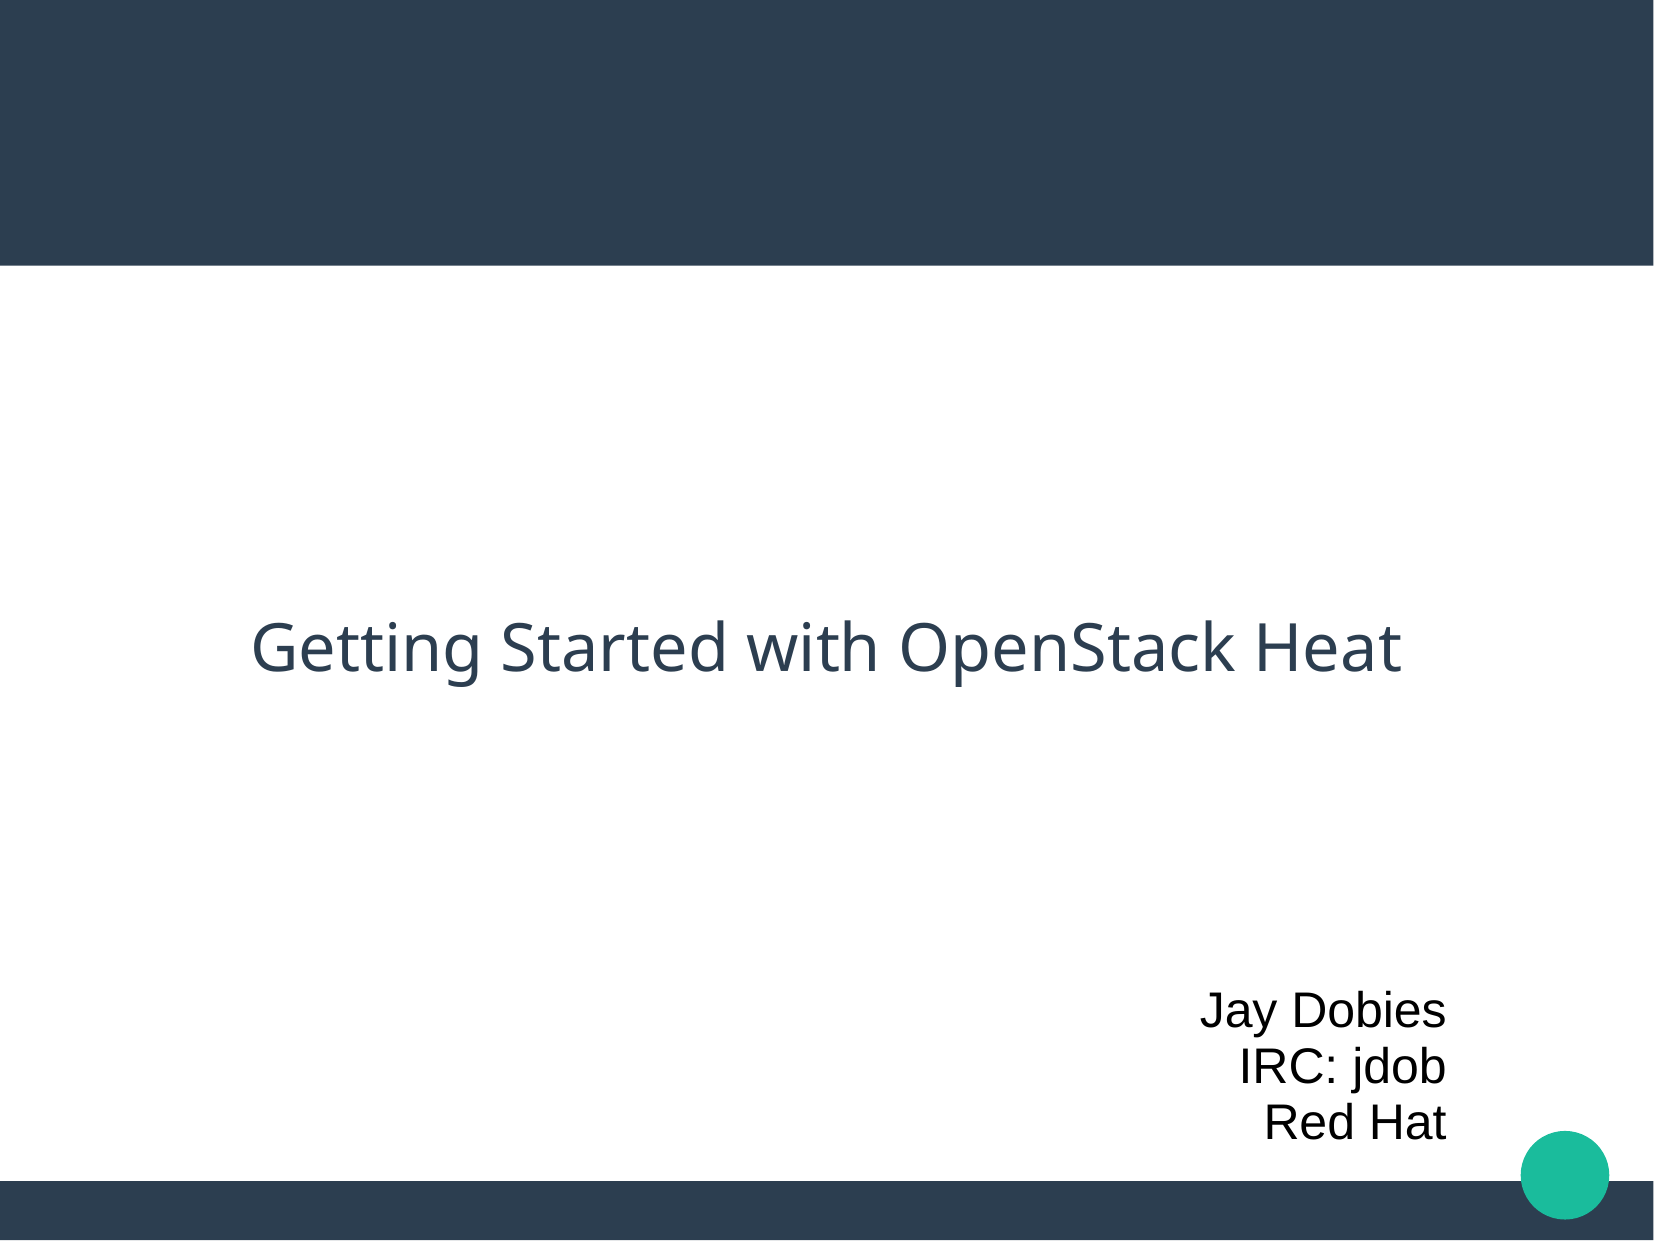

#
Getting Started with OpenStack Heat
Jay Dobies
IRC: jdob
Red Hat